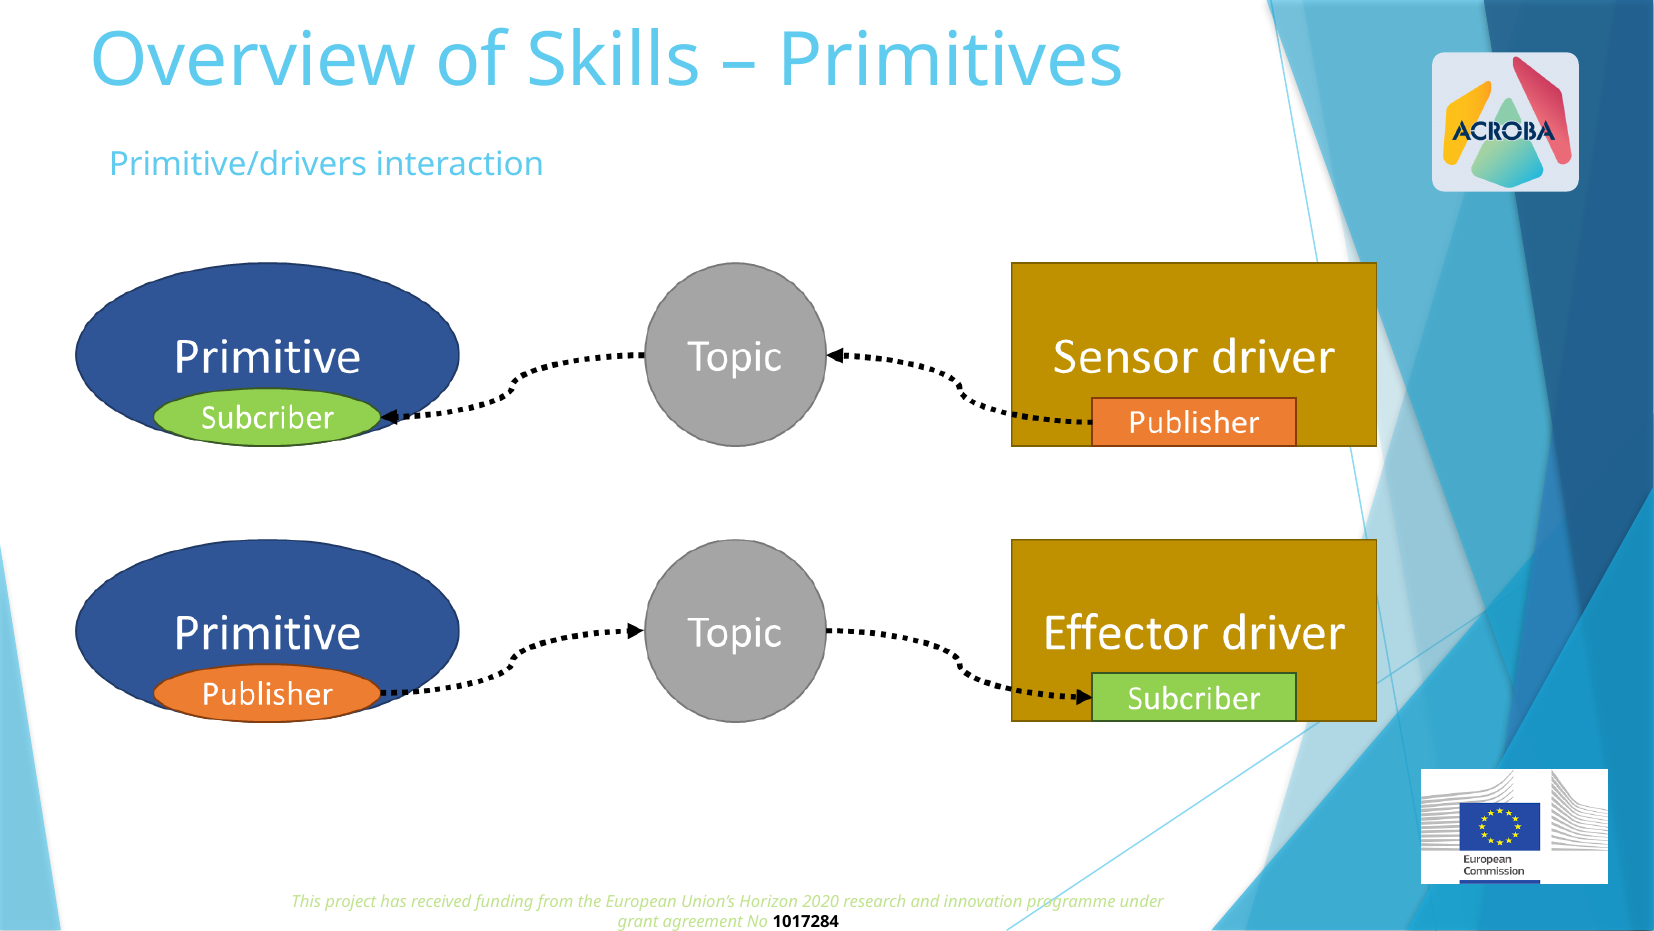

Overview of Skills – Primitives
 Primitive/drivers interaction
This project has received funding from the European Union’s Horizon 2020 research and innovation programme under grant agreement No 1017284